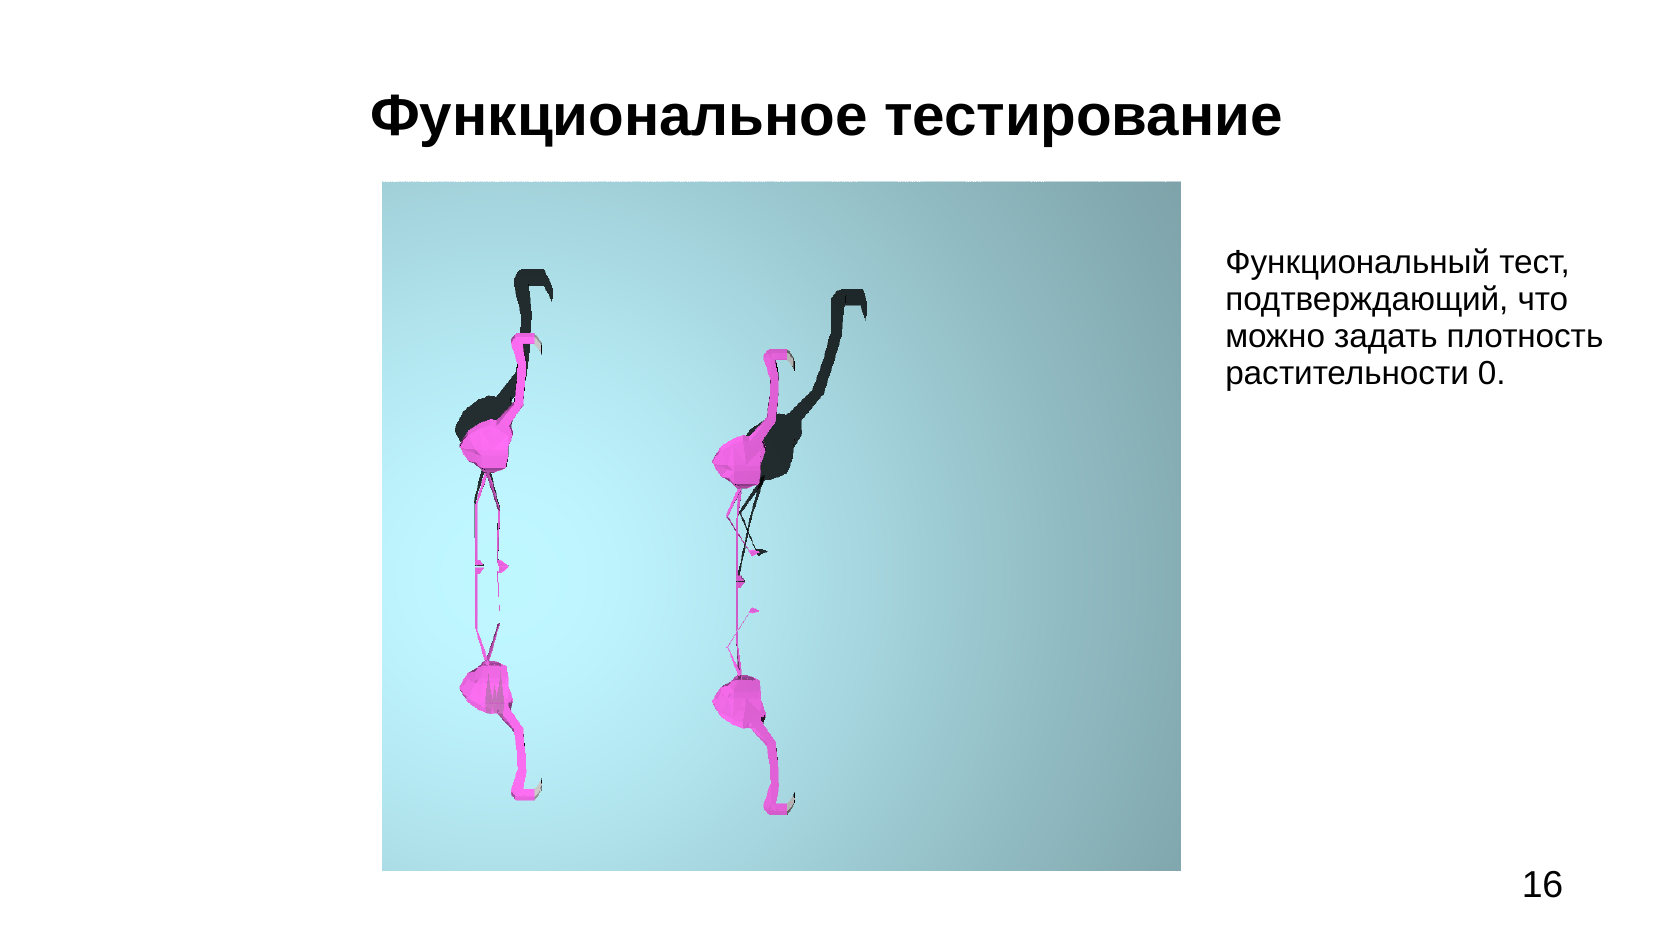

# Функциональное тестирование
Функциональный тест, подтверждающий, что можно задать плотность растительности 0.